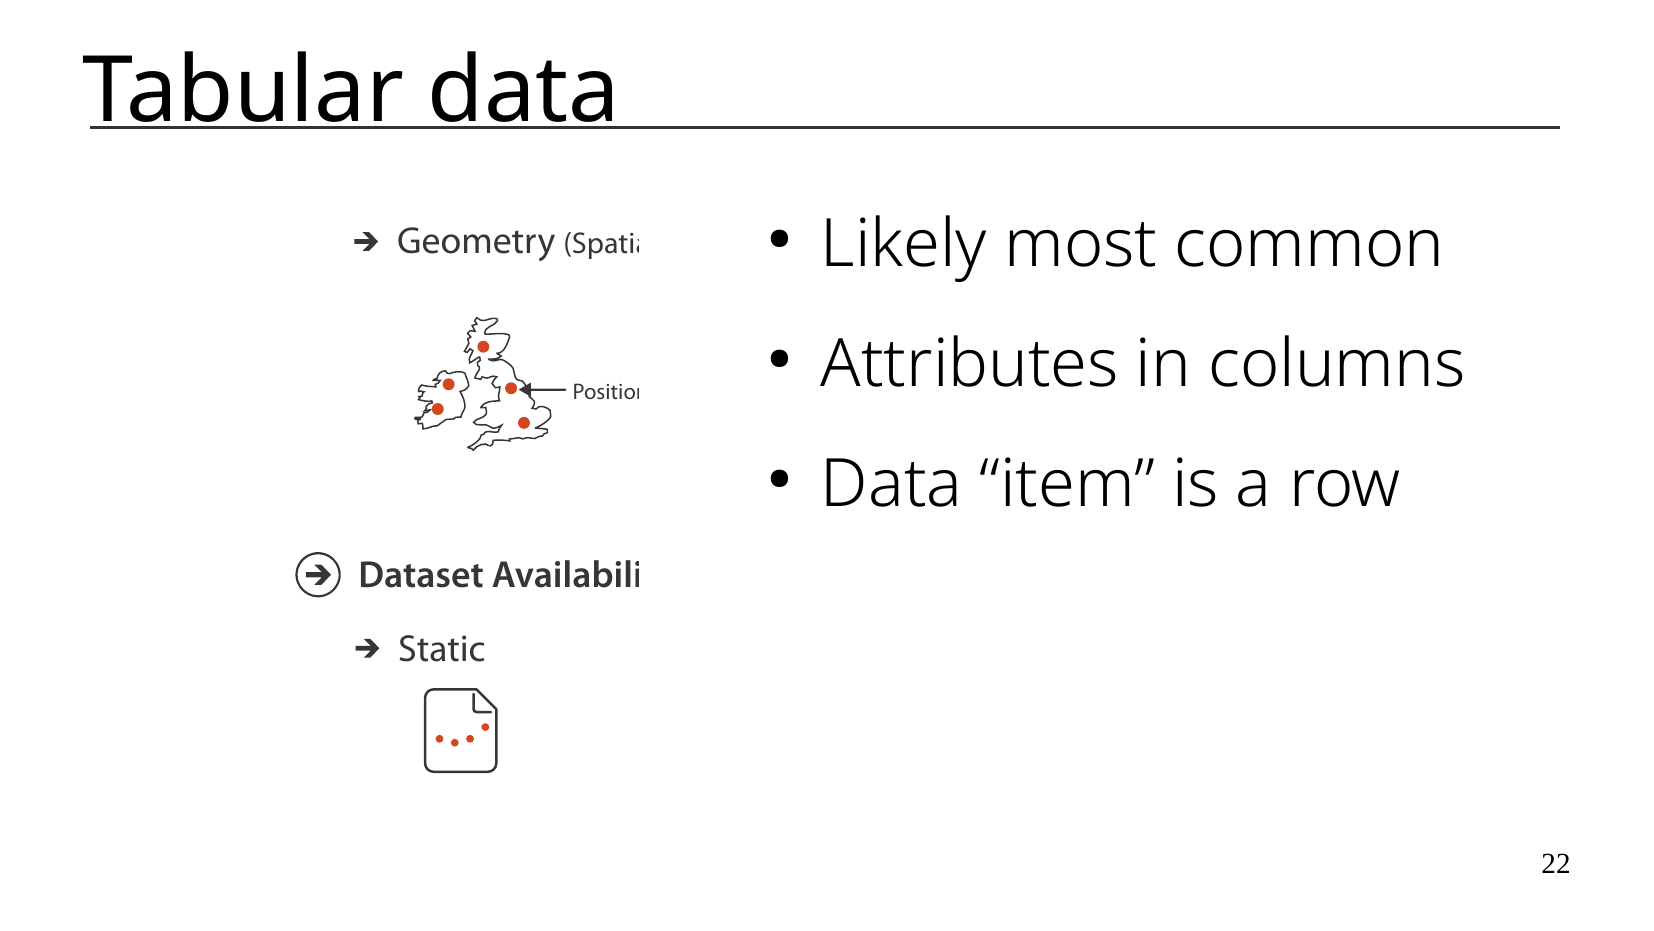

# Tabular data
Likely most common
Attributes in columns
Data “item” is a row
22